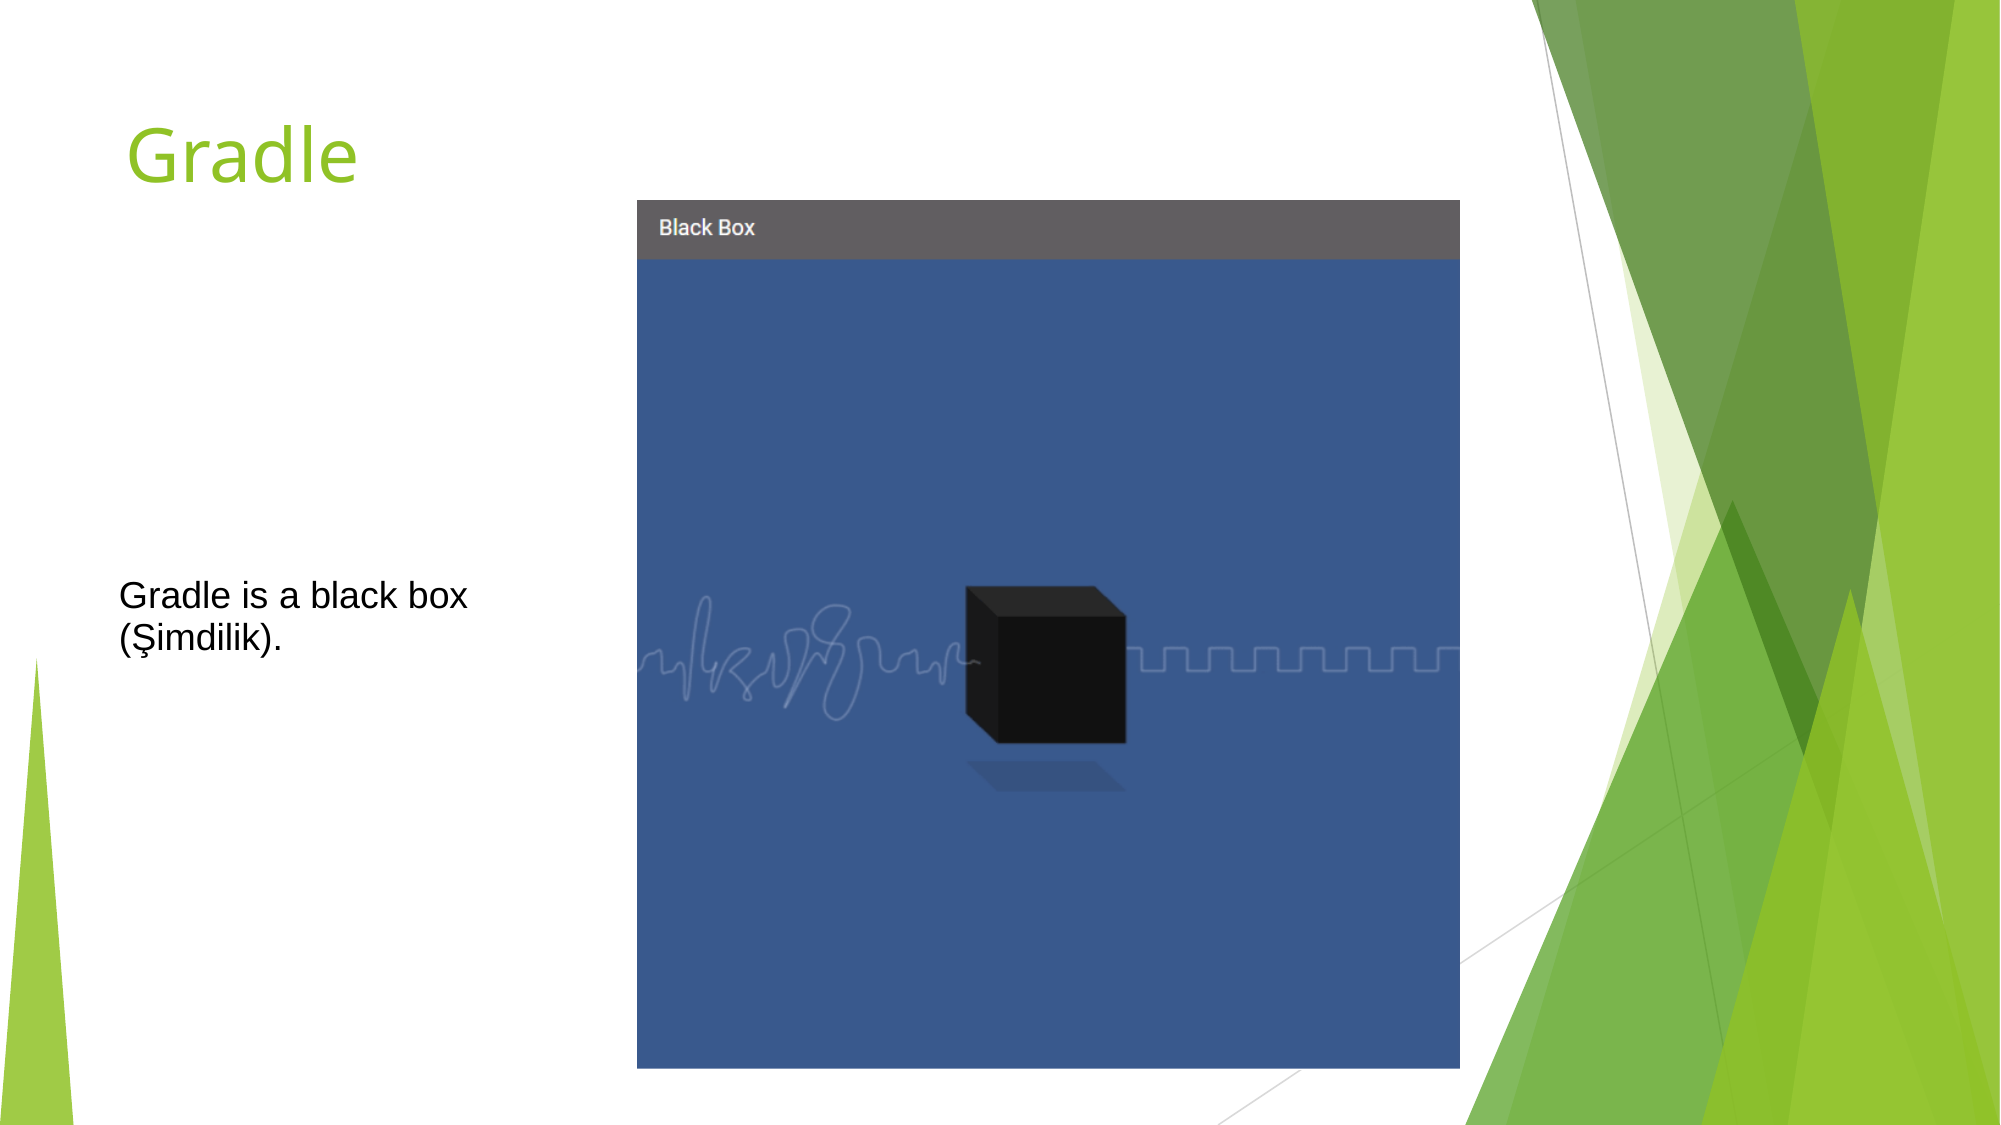

# Gradle
Gradle is a black box (Şimdilik).